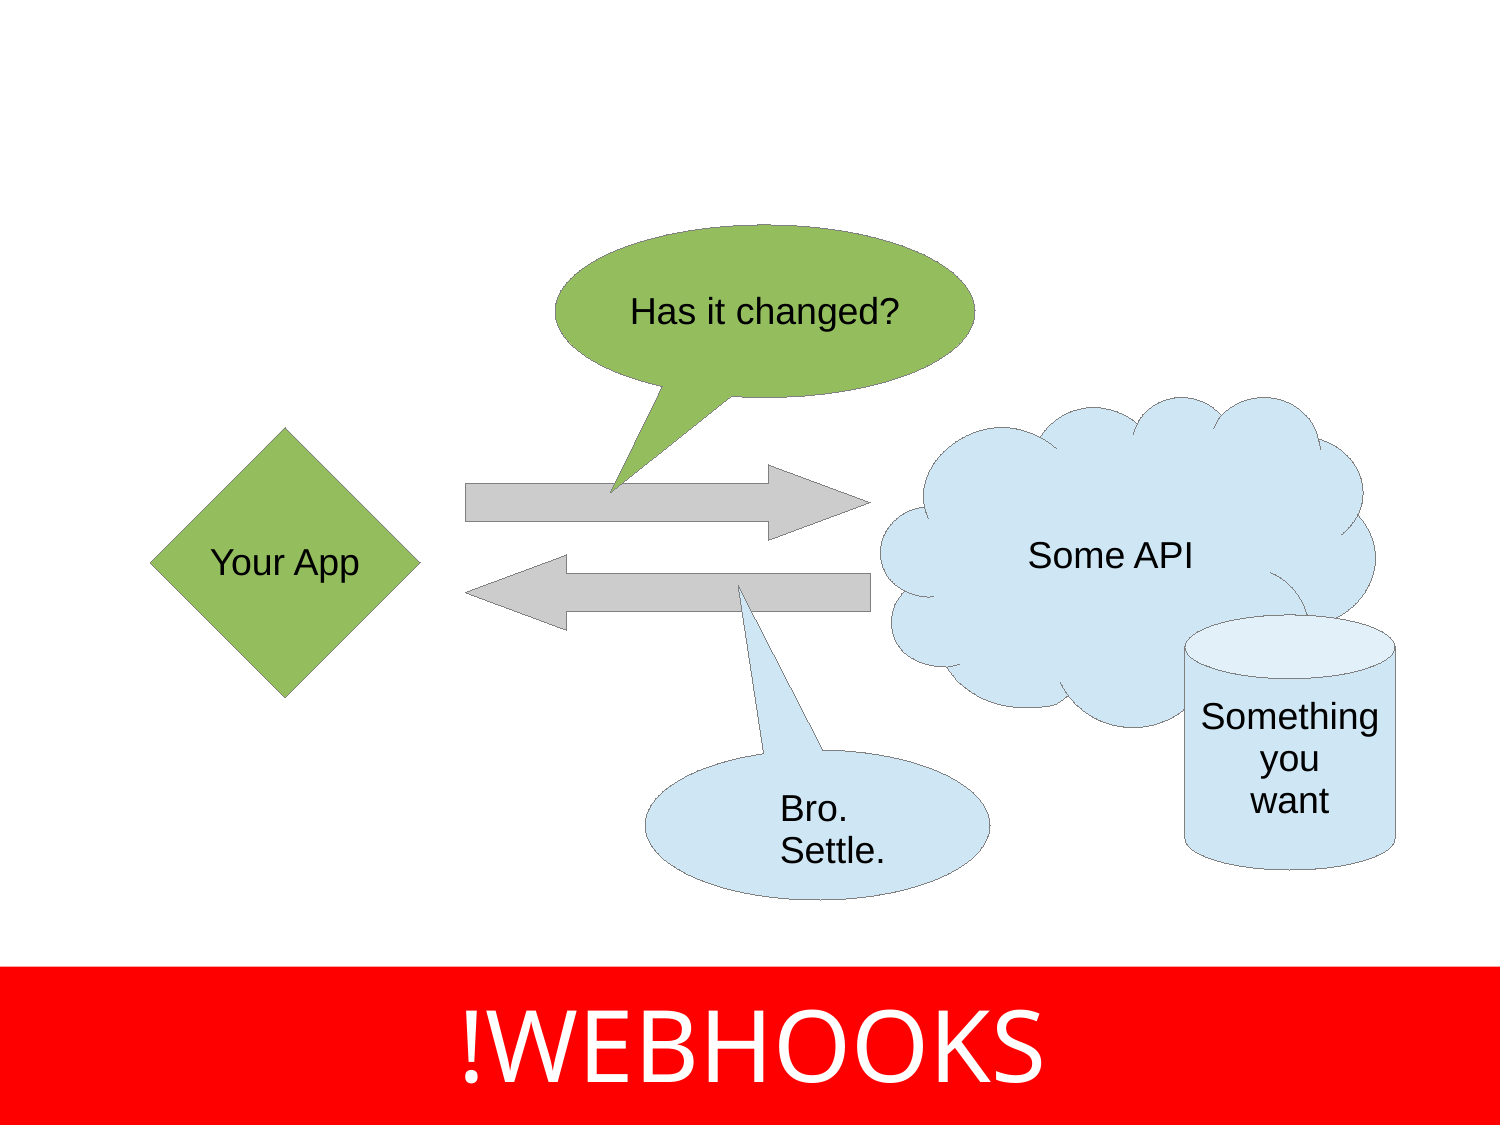

Has it changed?
Some API
Your App
Something
you
want
Bro. Settle.
# !WEBHOOKS